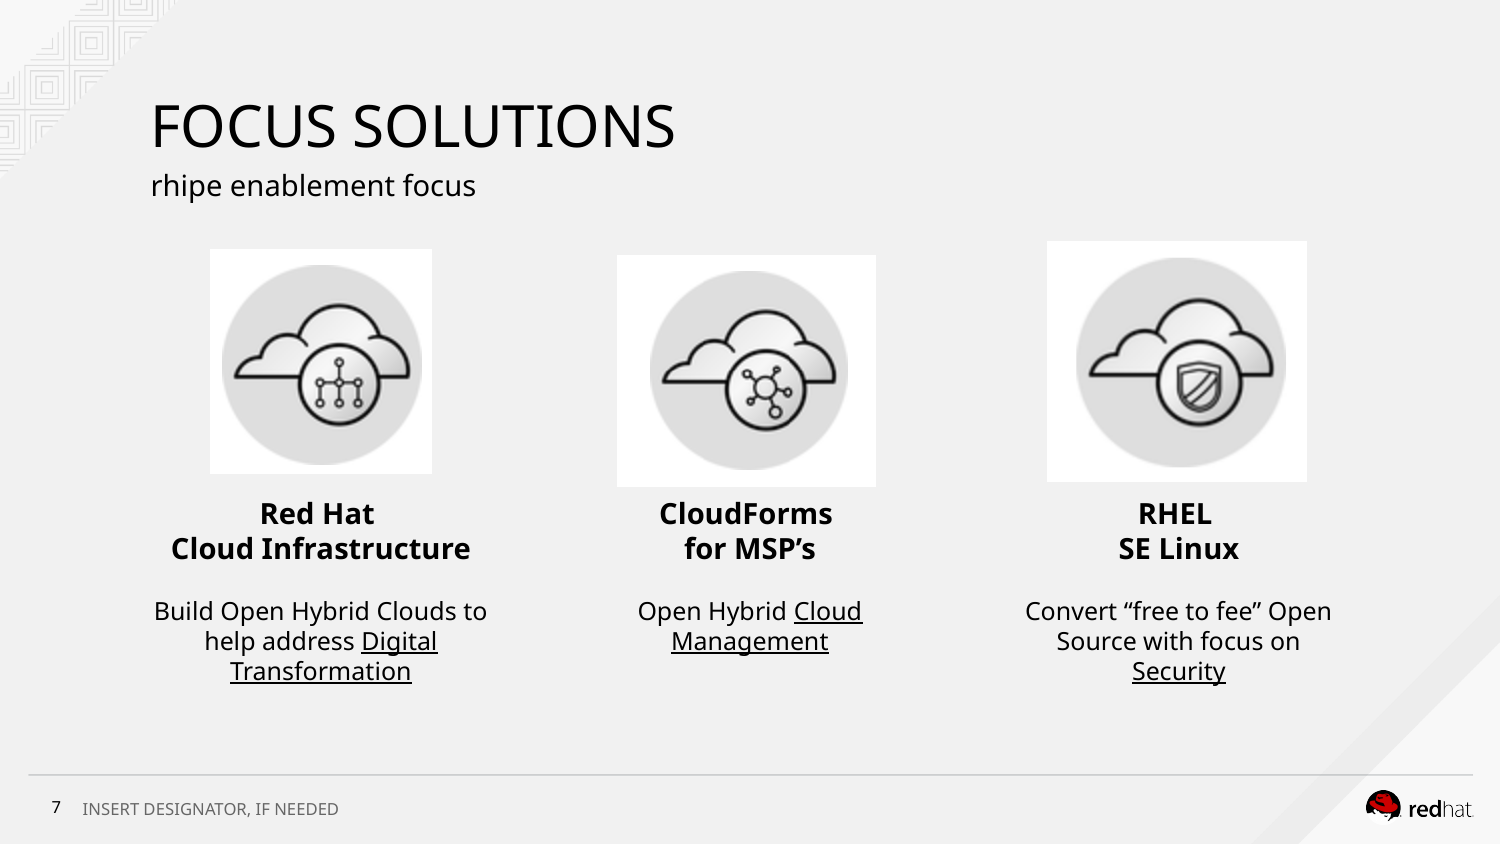

FOCUS SOLUTIONS
rhipe enablement focus
# Red Hat
Cloud Infrastructure
CloudForms
for MSP’s
RHEL
SE Linux
Build Open Hybrid Clouds to help address Digital Transformation
Open Hybrid Cloud Management
Convert “free to fee” Open Source with focus on Security